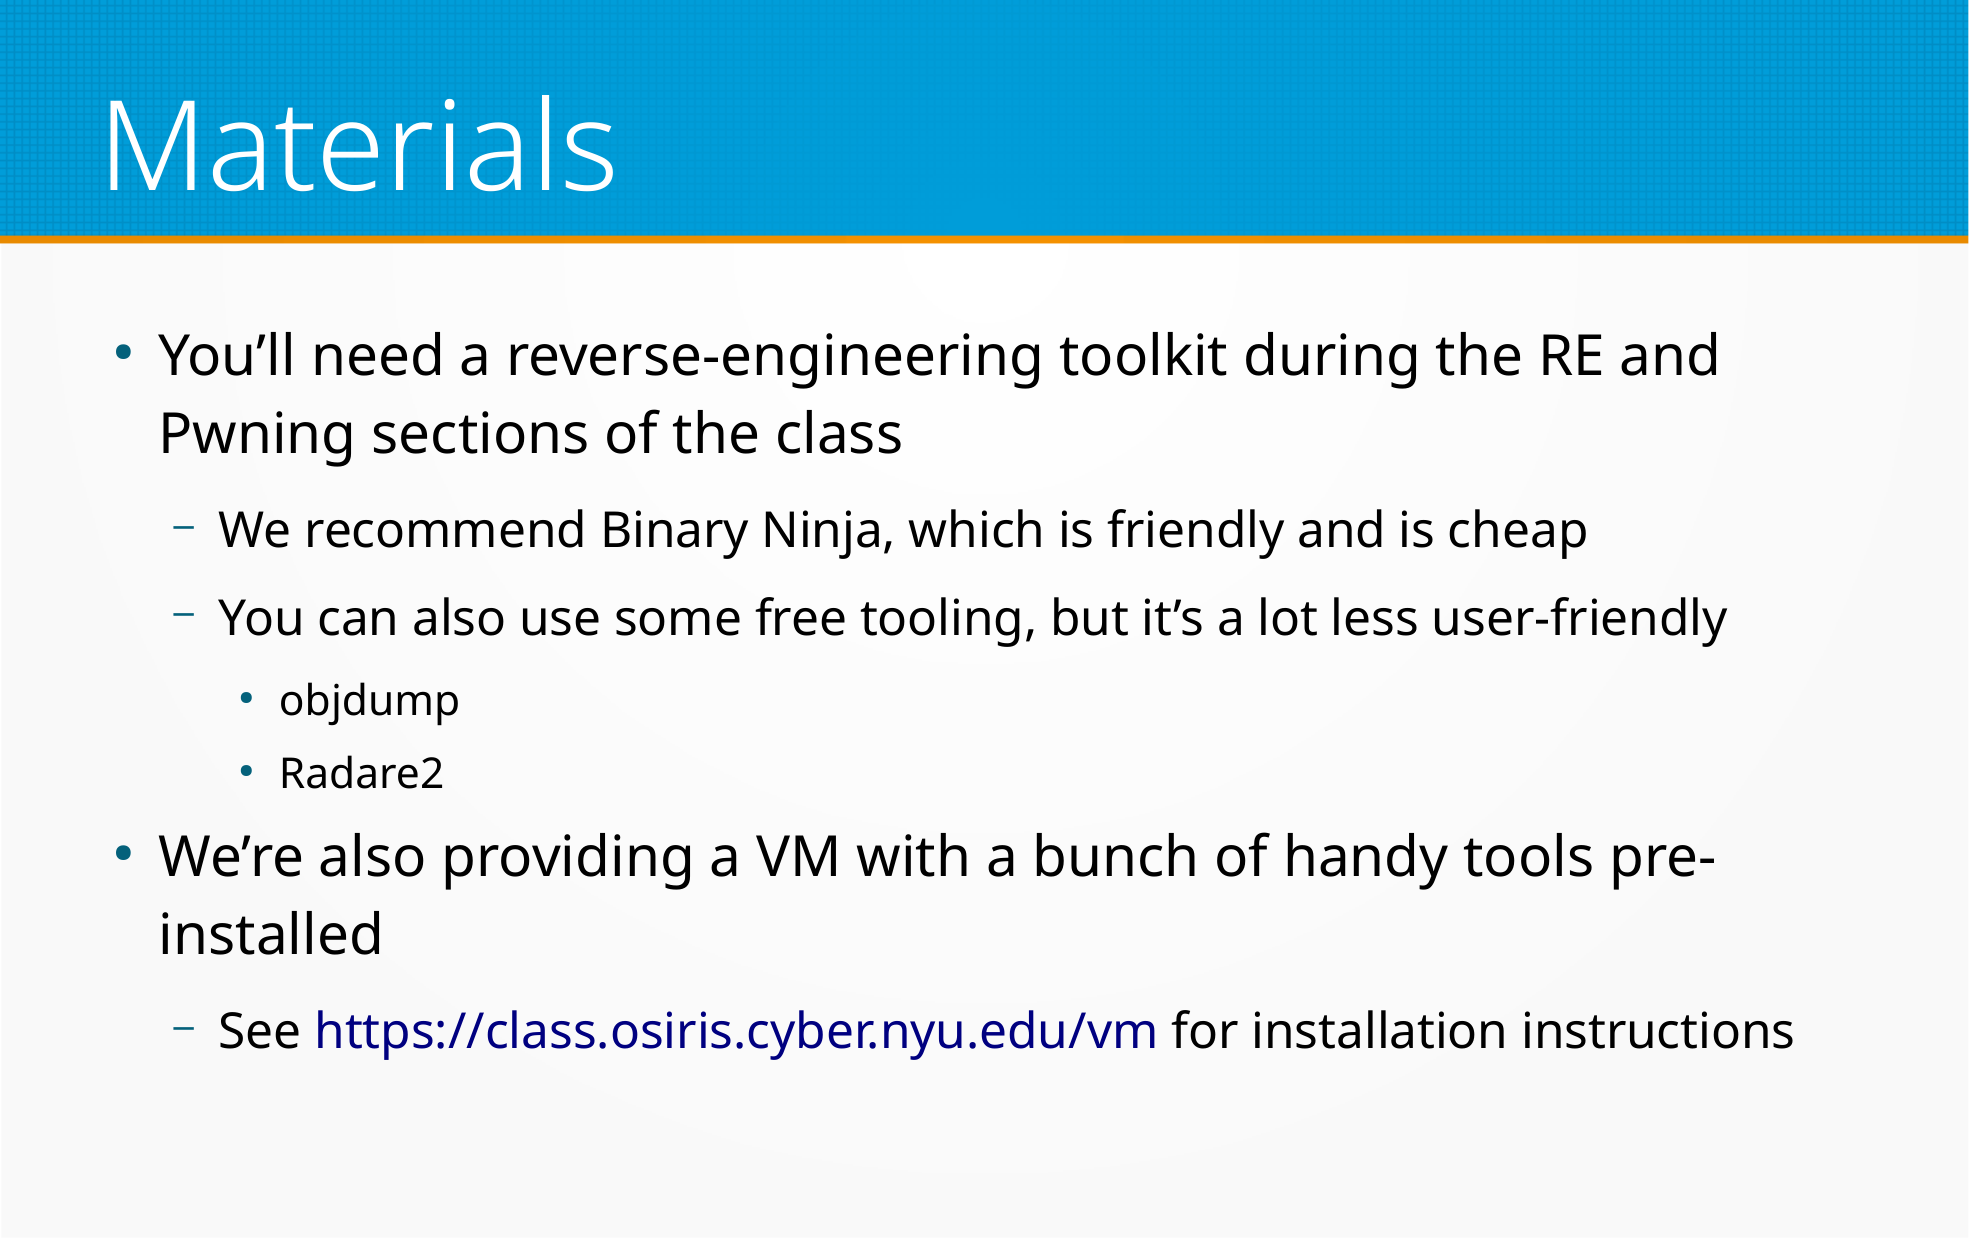

# Materials
You’ll need a reverse-engineering toolkit during the RE and Pwning sections of the class
We recommend Binary Ninja, which is friendly and is cheap
You can also use some free tooling, but it’s a lot less user-friendly
objdump
Radare2
We’re also providing a VM with a bunch of handy tools pre-installed
See https://class.osiris.cyber.nyu.edu/vm for installation instructions